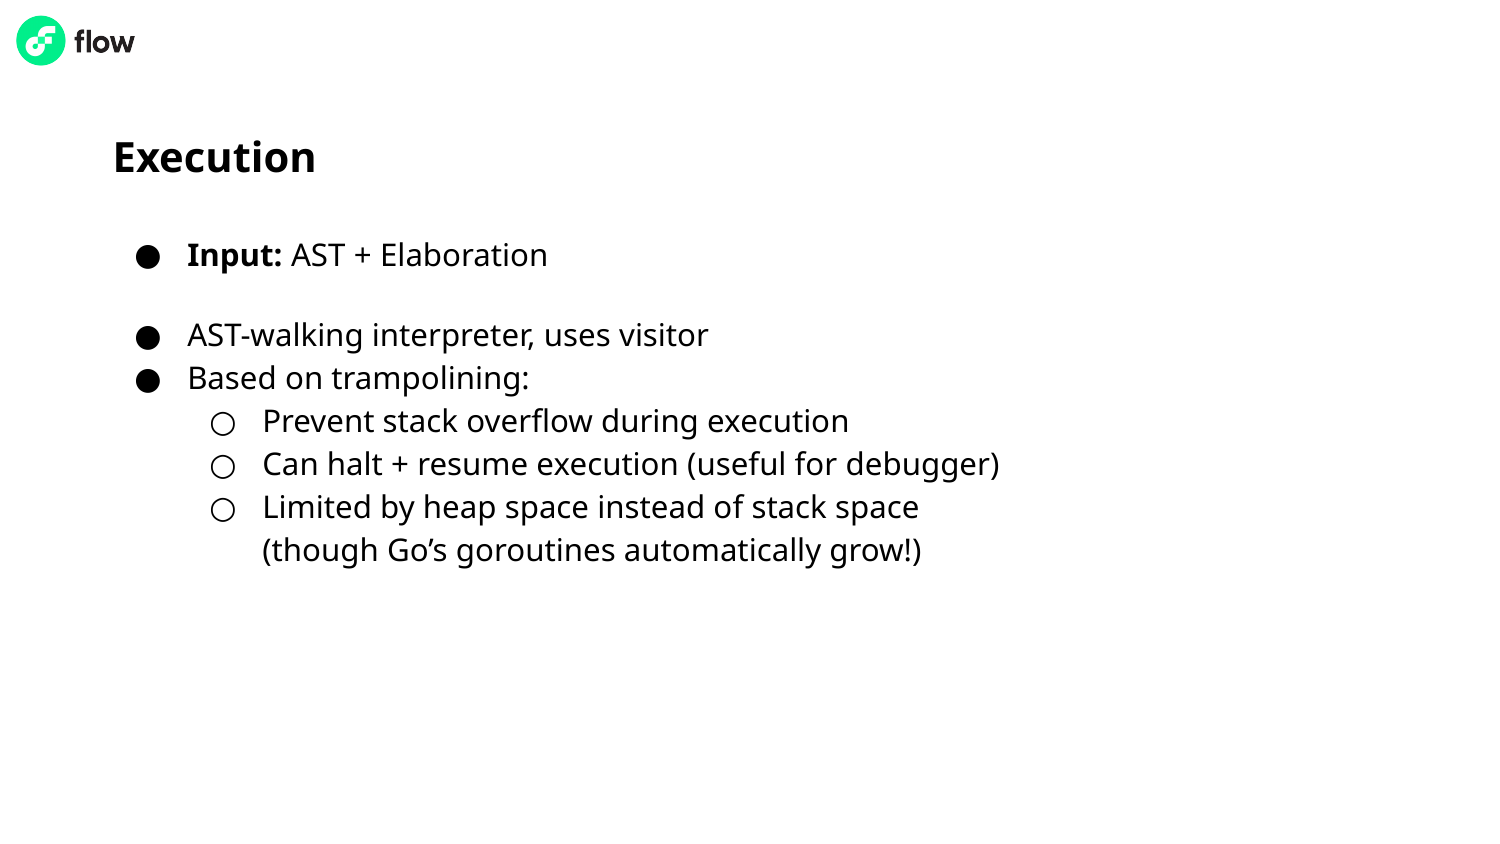

Execution
Input: AST + Elaboration
AST-walking interpreter, uses visitor
Based on trampolining:
Prevent stack overflow during execution
Can halt + resume execution (useful for debugger)
Limited by heap space instead of stack space
(though Go’s goroutines automatically grow!)